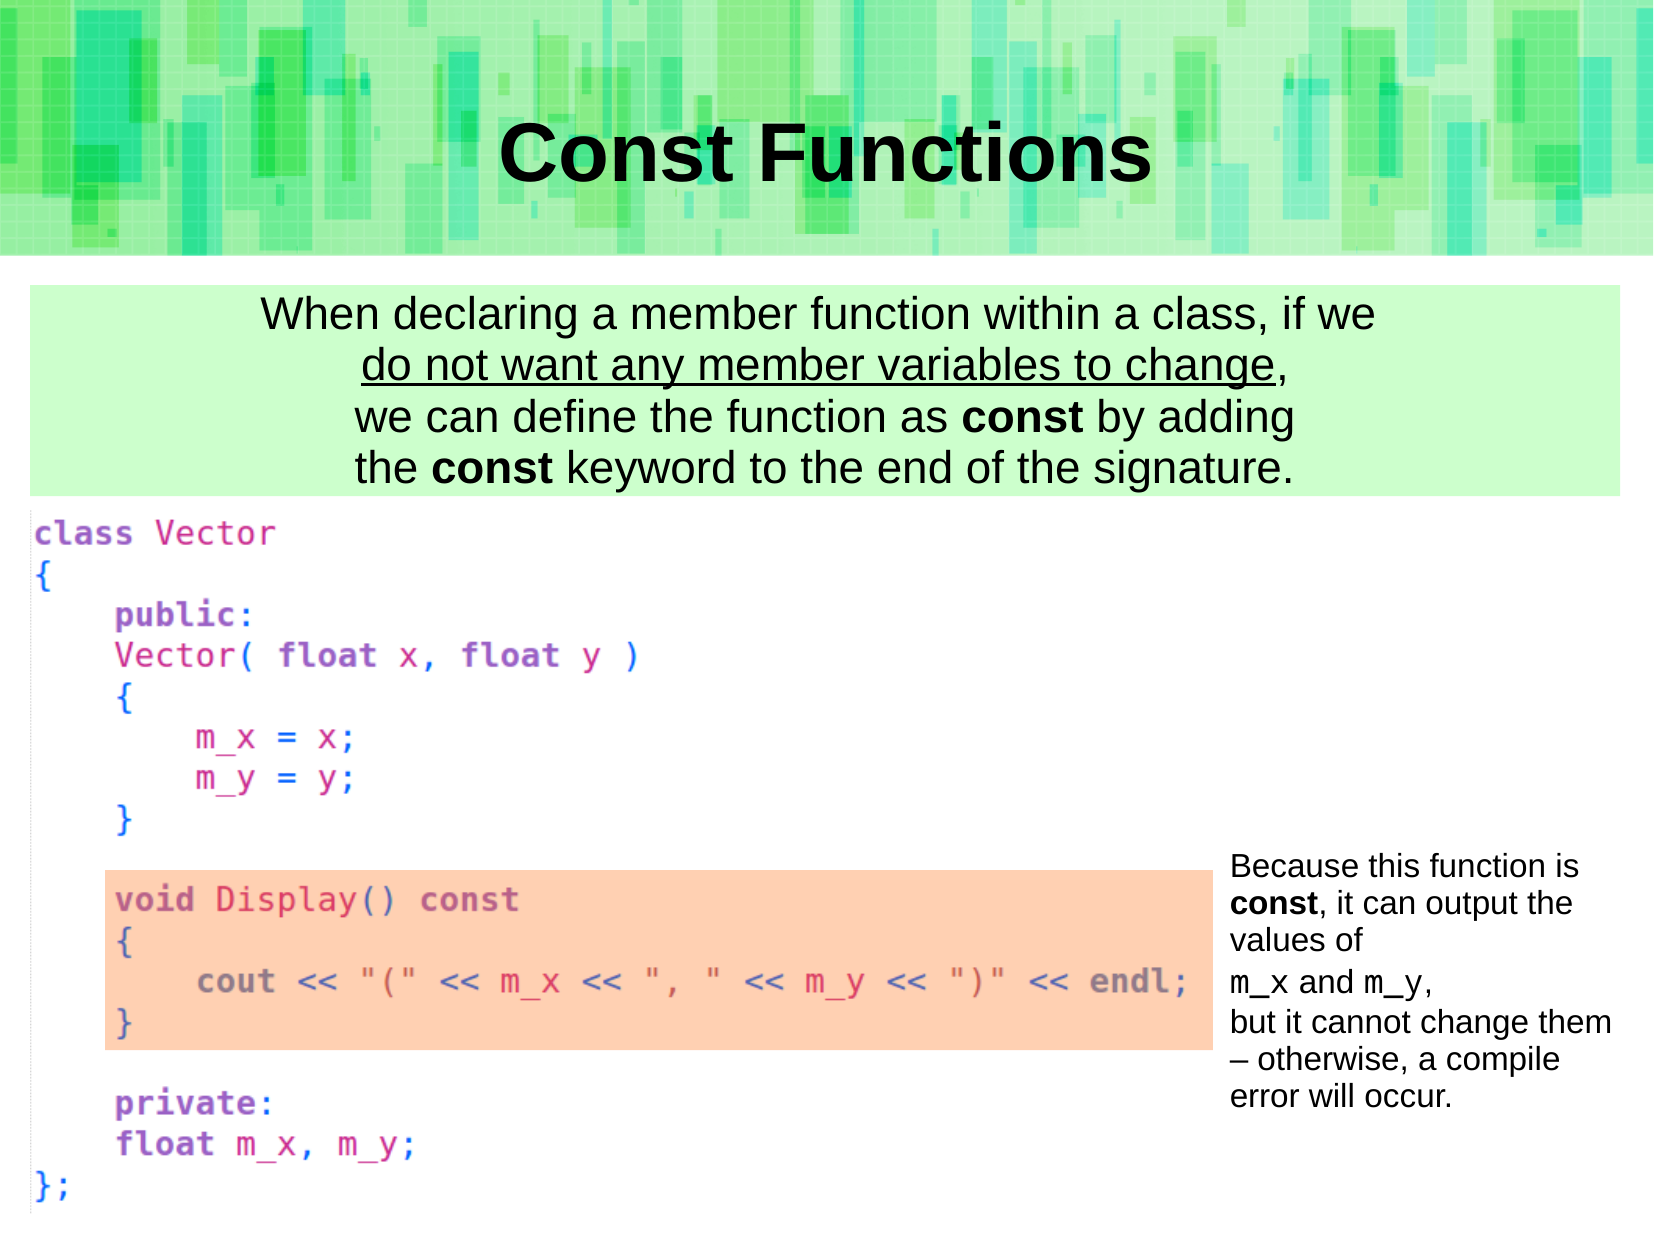

# Const Functions
When declaring a member function within a class, if we
do not want any member variables to change,
we can define the function as const by adding
the const keyword to the end of the signature.
Because this function is const, it can output the values of
m_x and m_y,
but it cannot change them – otherwise, a compile error will occur.